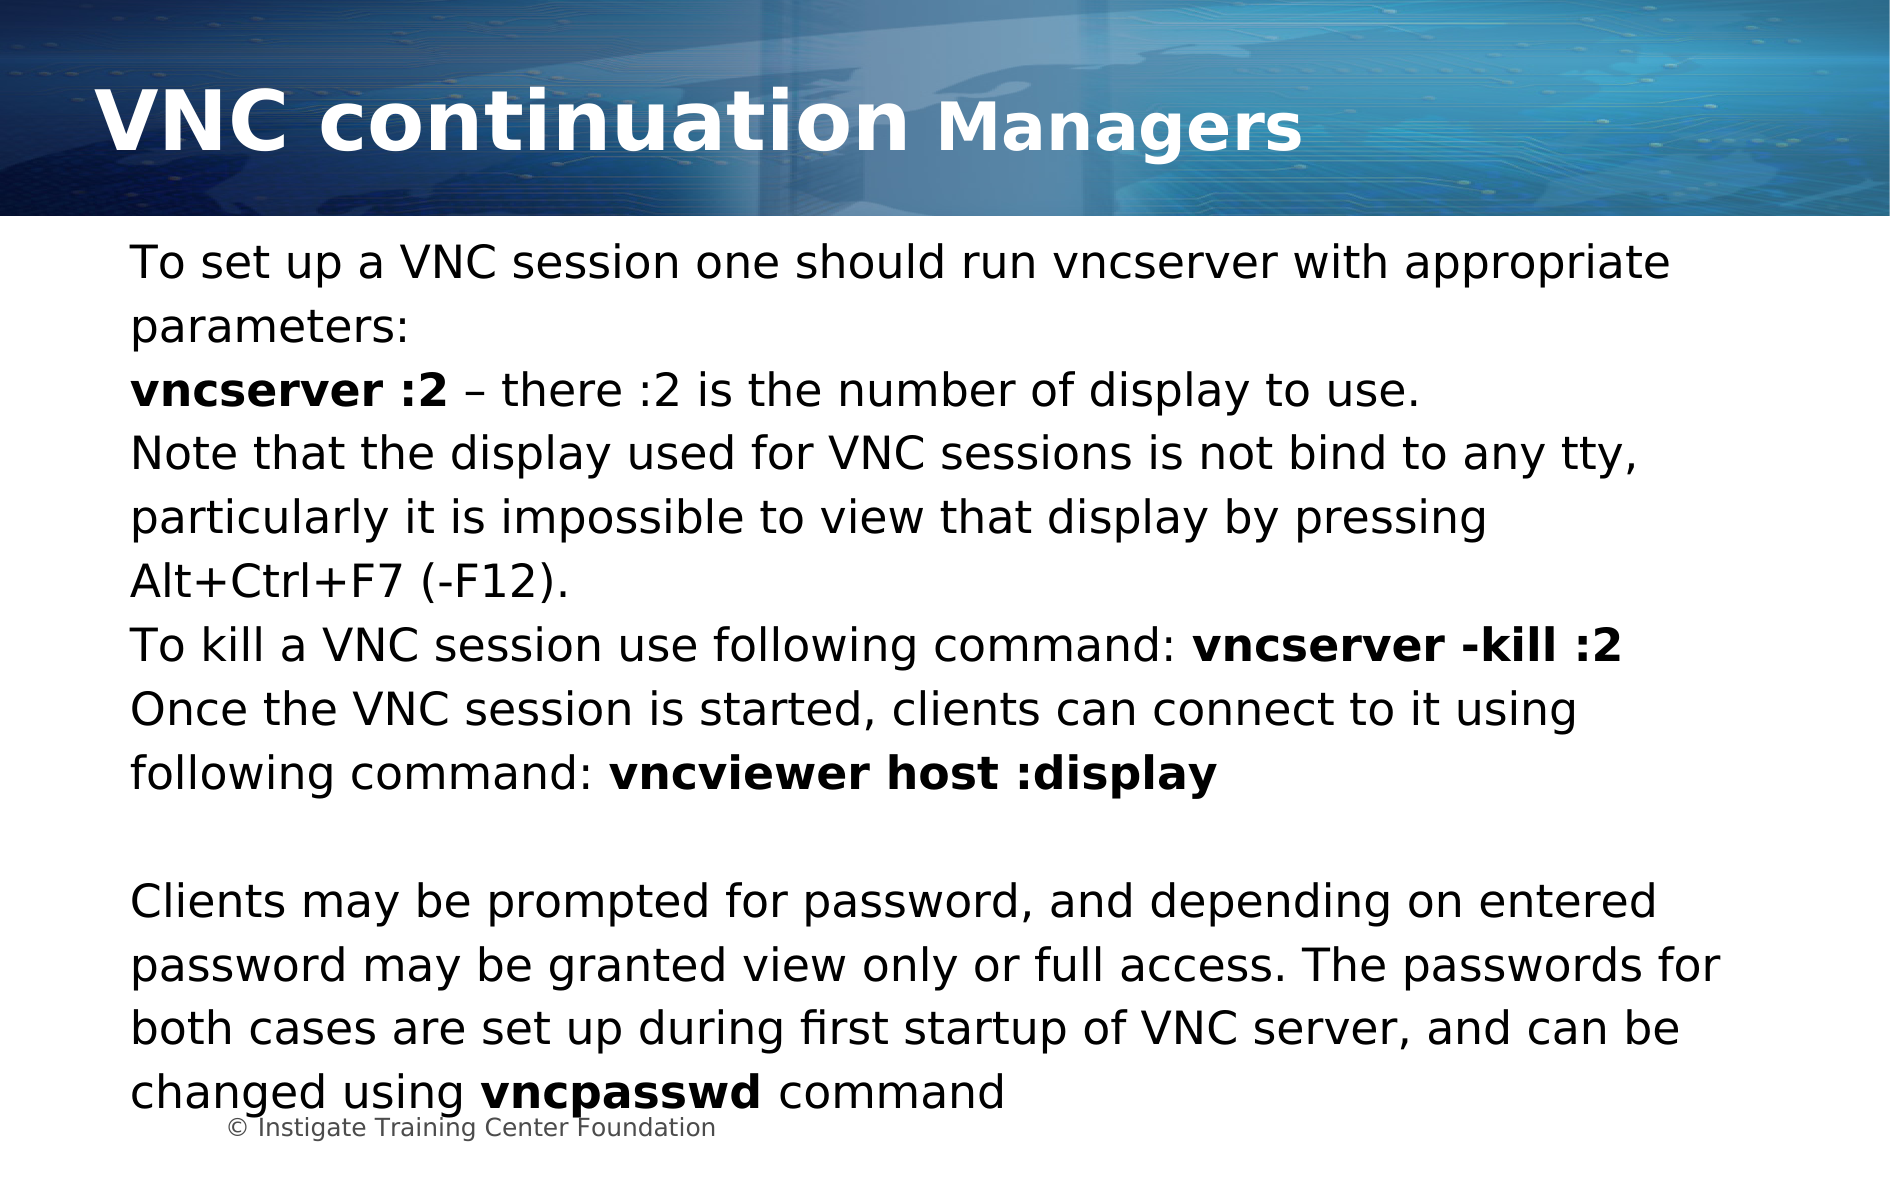

# VNC continuation Managers
To set up a VNC session one should run vncserver with appropriate parameters:
vncserver :2 – there :2 is the number of display to use.
Note that the display used for VNC sessions is not bind to any tty, particularly it is impossible to view that display by pressing Alt+Ctrl+F7 (-F12).
To kill a VNC session use following command: vncserver -kill :2
Once the VNC session is started, clients can connect to it using following command: vncviewer host :display
Clients may be prompted for password, and depending on entered password may be granted view only or full access. The passwords for both cases are set up during first startup of VNC server, and can be changed using vncpasswd command